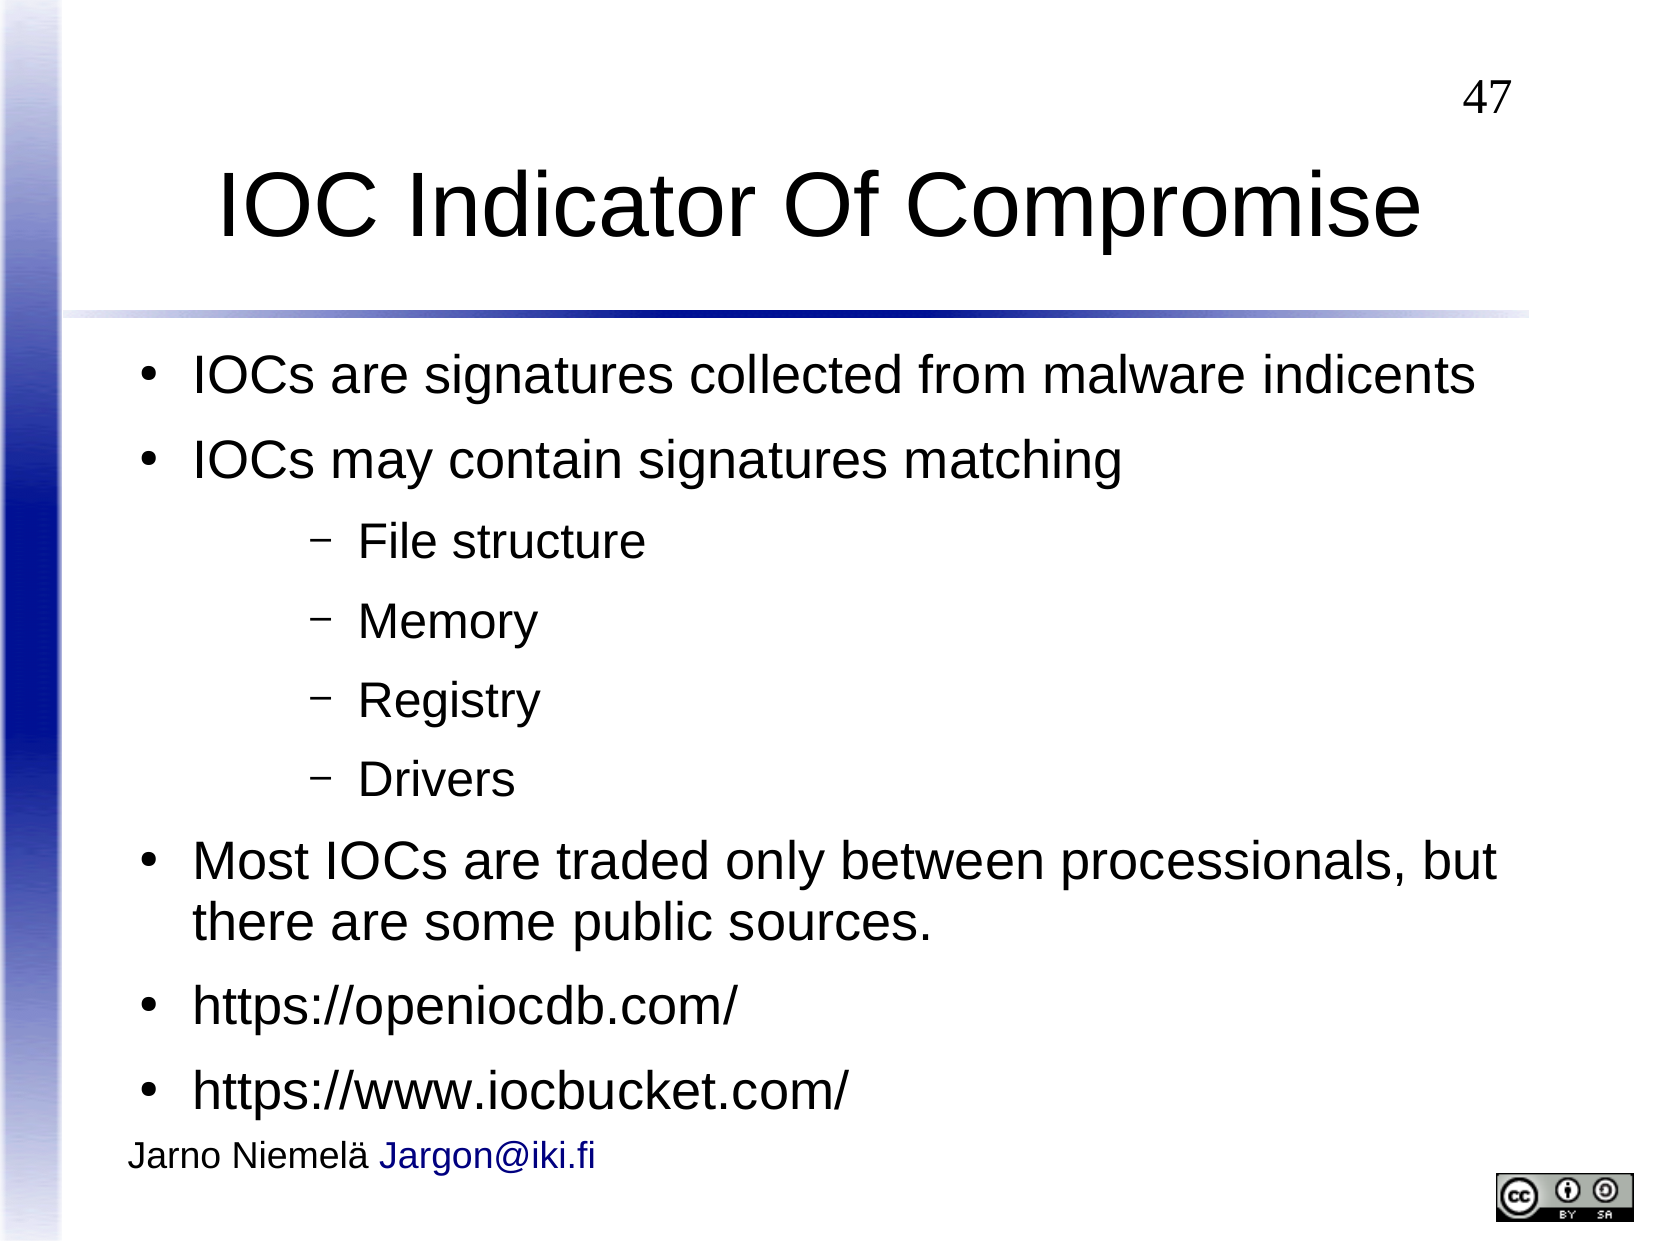

# IOC Indicator Of Compromise
IOCs are signatures collected from malware indicents
IOCs may contain signatures matching
File structure
Memory
Registry
Drivers
Most IOCs are traded only between processionals, but there are some public sources.
https://openiocdb.com/
https://www.iocbucket.com/